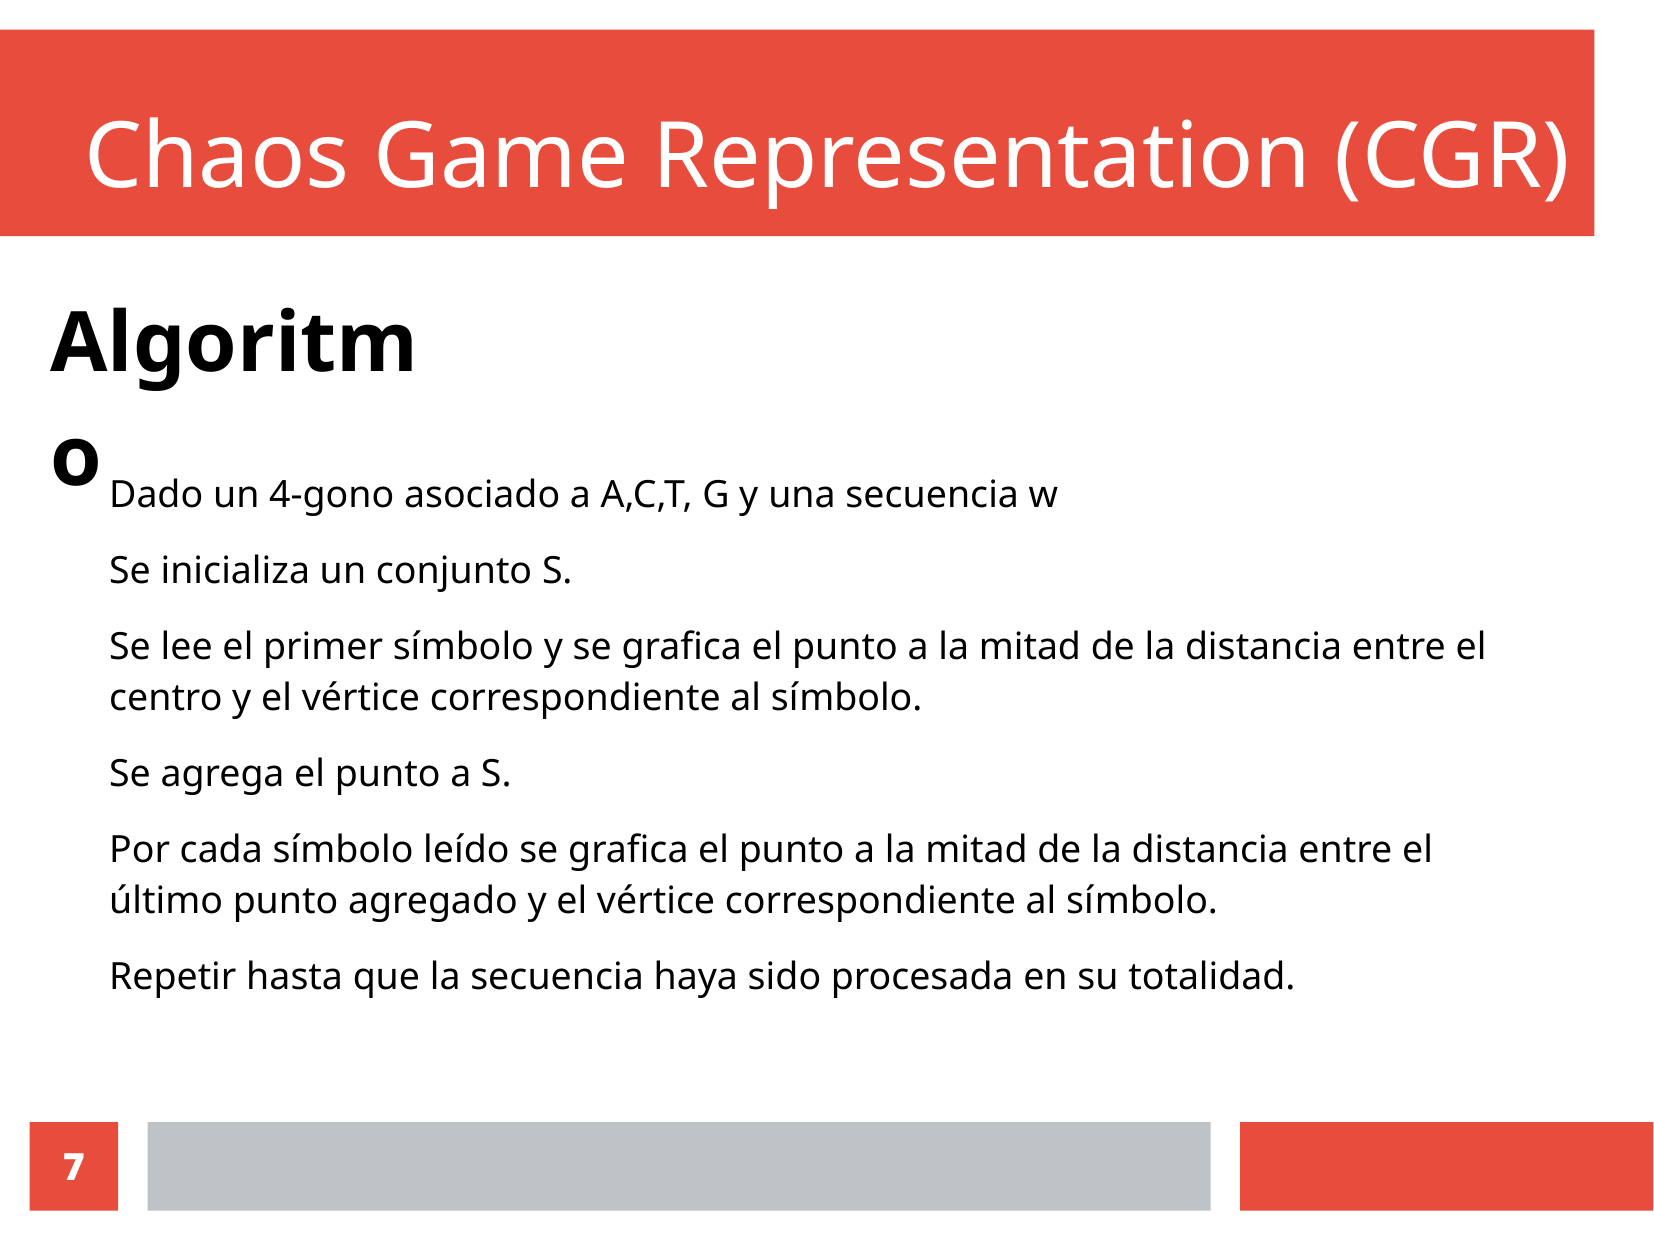

Chaos Game Representation (CGR)
Algoritmo
Dado un 4-gono asociado a A,C,T, G y una secuencia w
Se inicializa un conjunto S.
Se lee el primer sí­mbolo y se grafica el punto a la mitad de la distancia entre el centro y el vértice correspondiente al sí­mbolo.
Se agrega el punto a S.
Por cada sí­mbolo leído se grafica el punto a la mitad de la distancia entre el último punto agregado y el vértice correspondiente al sí­mbolo.
Repetir hasta que la secuencia haya sido procesada en su totalidad.
7